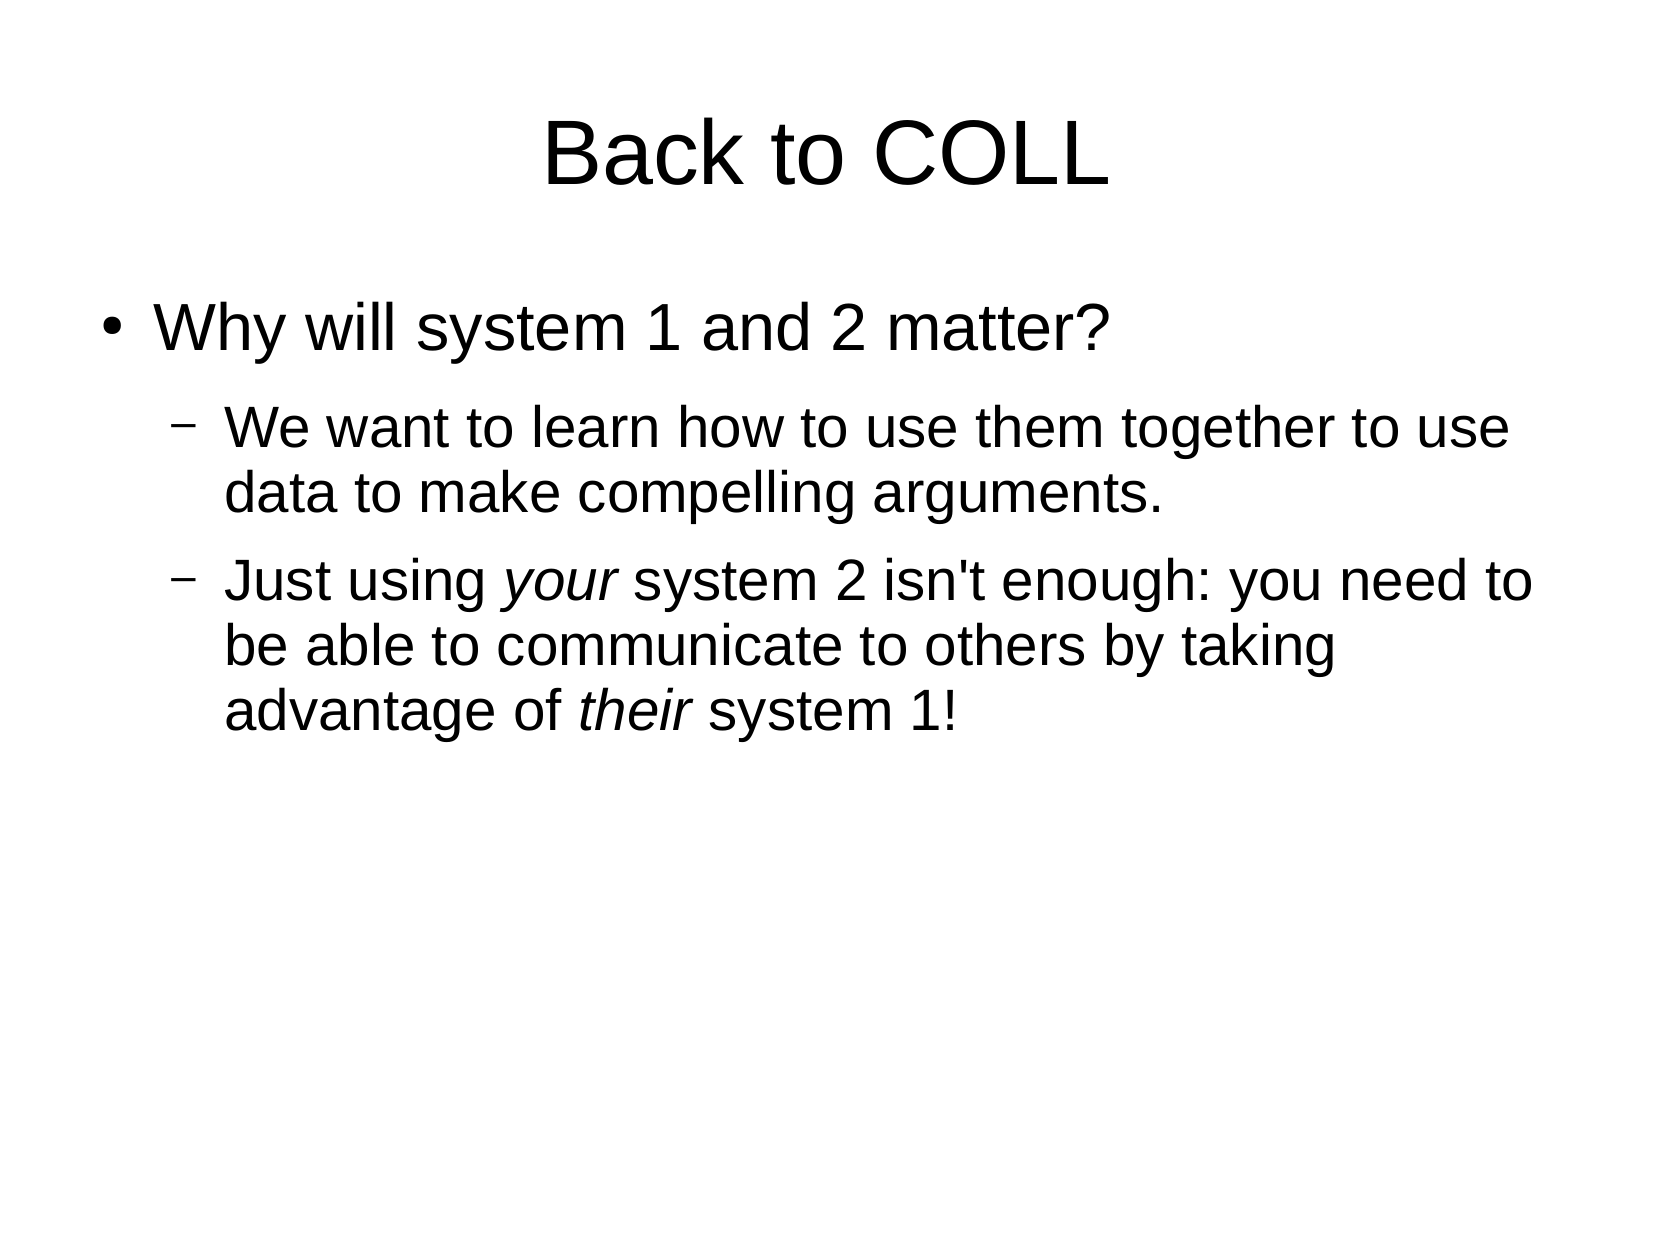

# Back to COLL
Why will system 1 and 2 matter?
We want to learn how to use them together to use data to make compelling arguments.
Just using your system 2 isn't enough: you need to be able to communicate to others by taking advantage of their system 1!